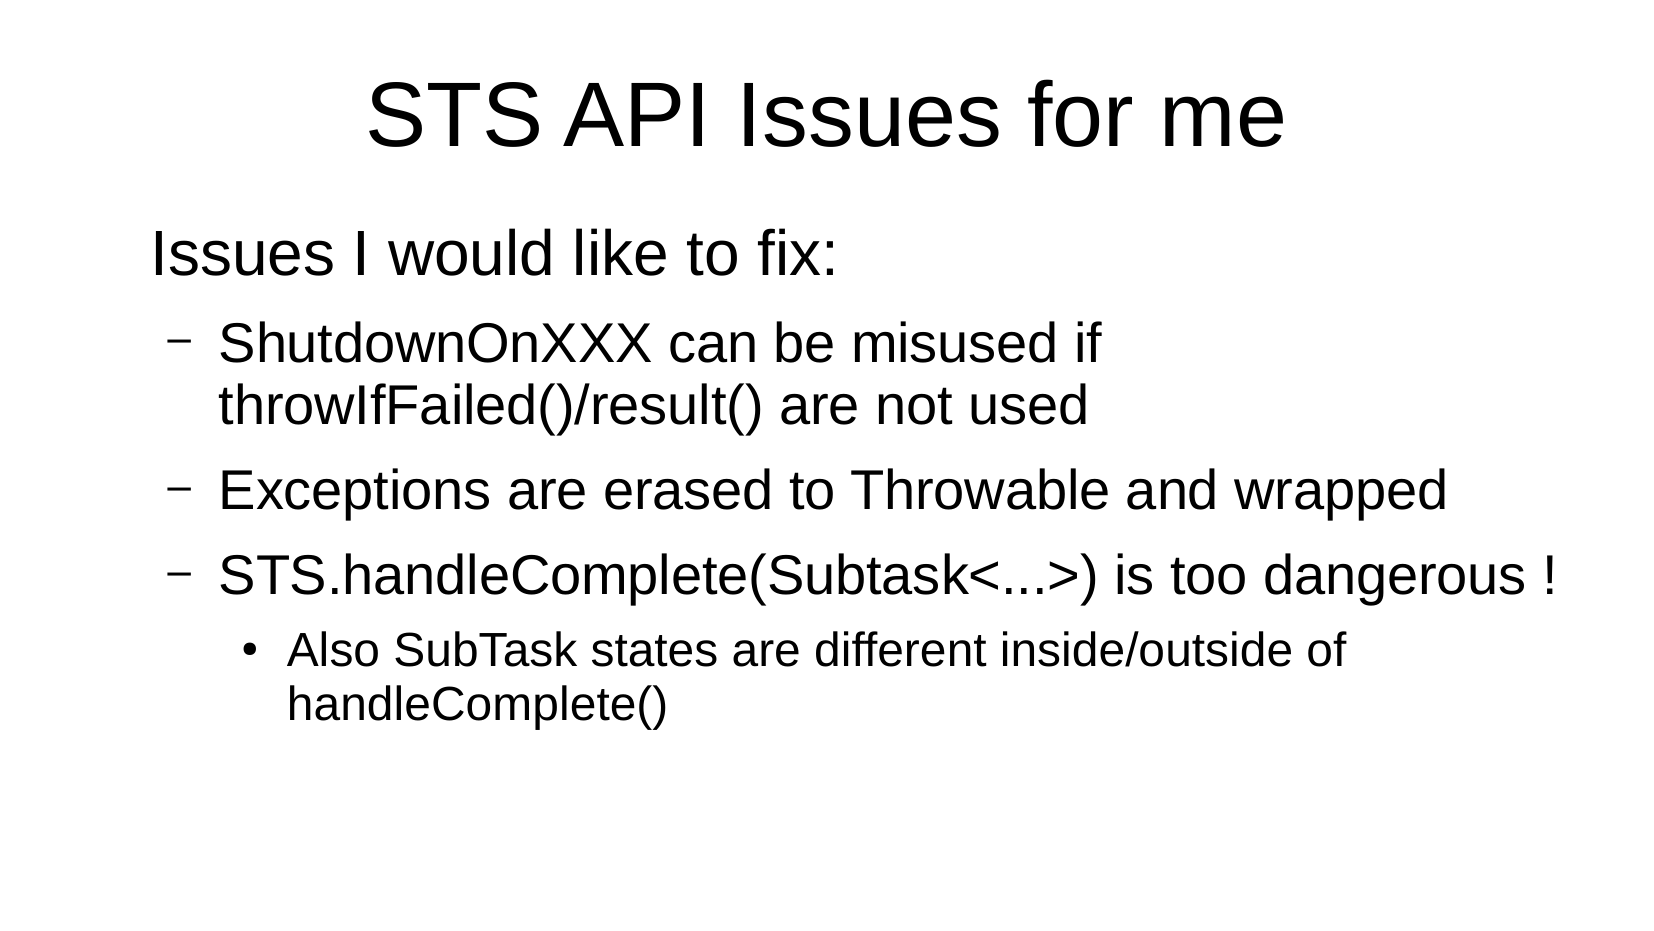

# STS API Issues for me
Issues I would like to fix:
ShutdownOnXXX can be misused if throwIfFailed()/result() are not used
Exceptions are erased to Throwable and wrapped
STS.handleComplete(Subtask<...>) is too dangerous !
Also SubTask states are different inside/outside of handleComplete()